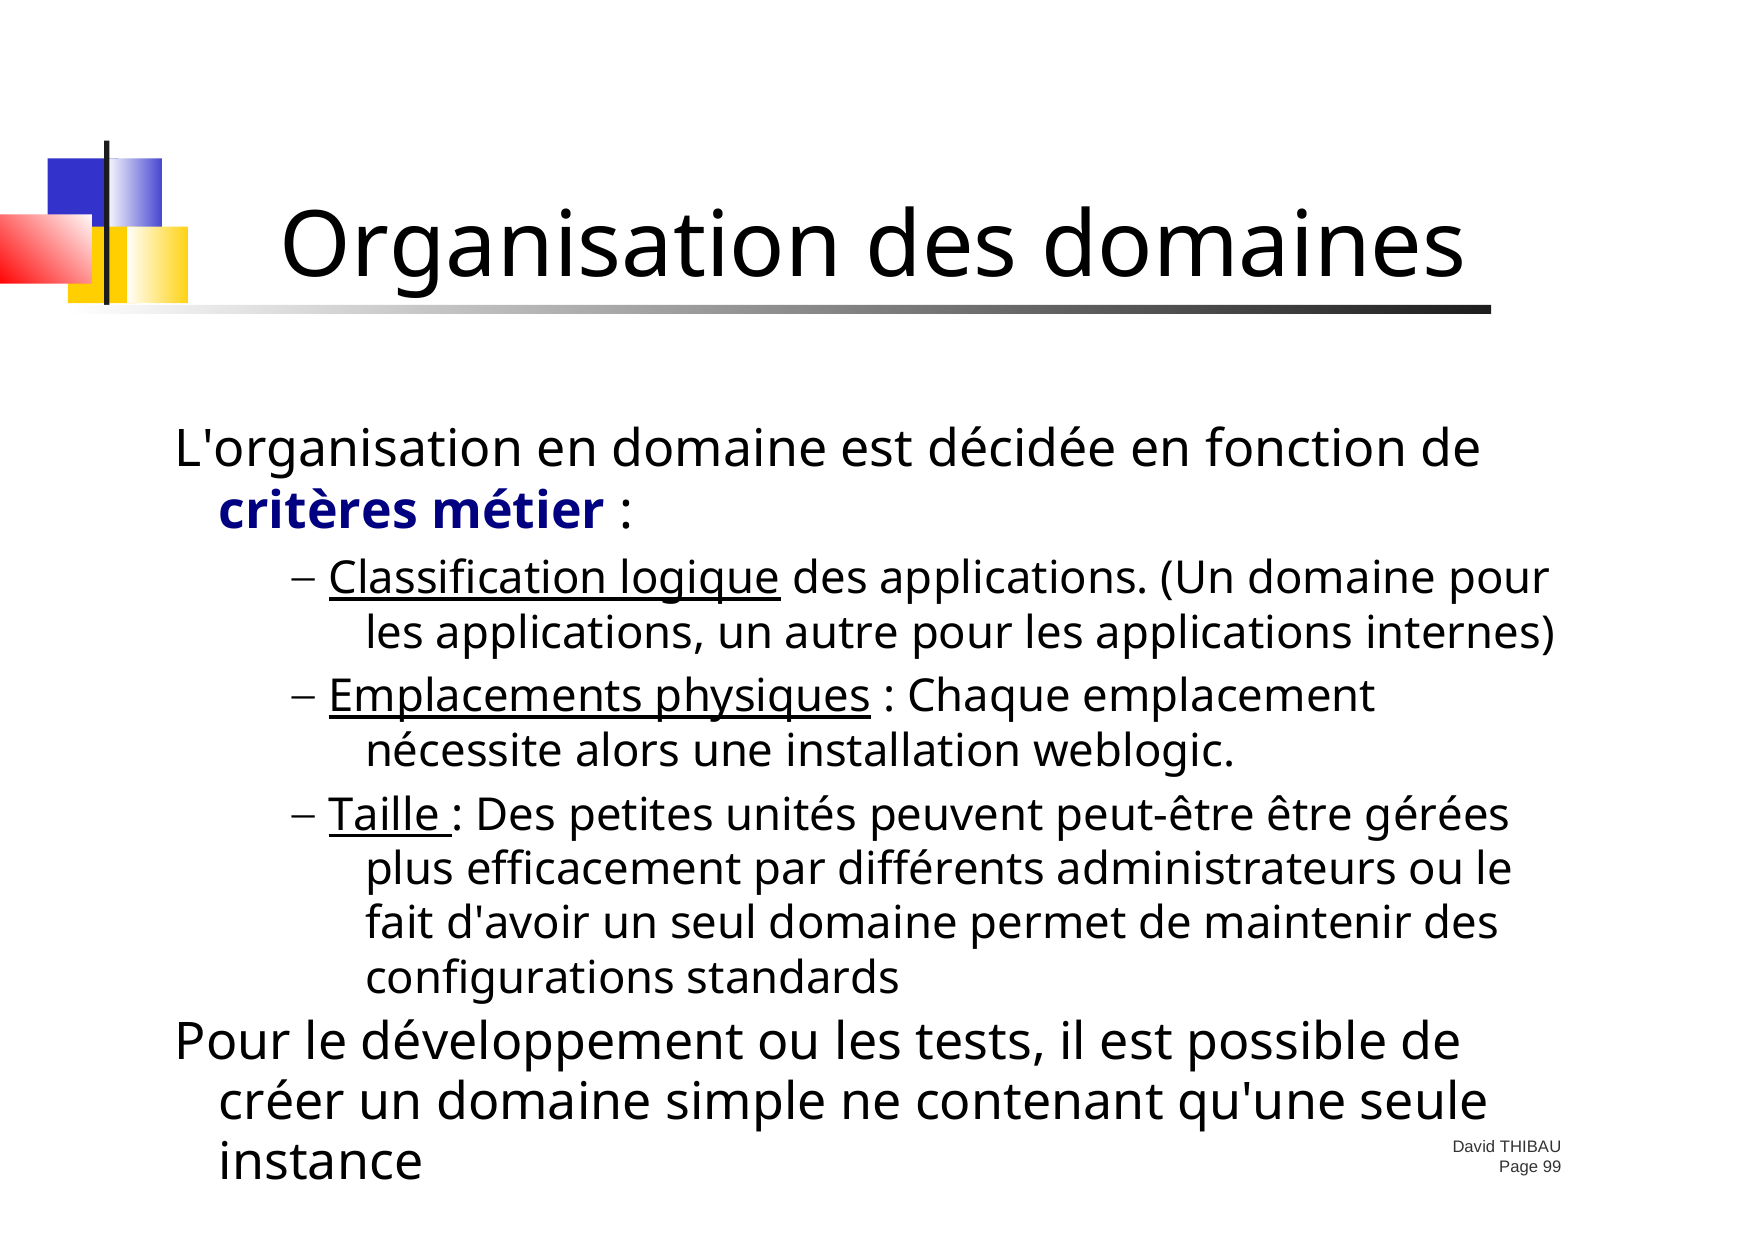

# Organisation des domaines
L'organisation en domaine est décidée en fonction de critères métier :
Classification logique des applications. (Un domaine pour les applications, un autre pour les applications internes)
Emplacements physiques : Chaque emplacement nécessite alors une installation weblogic.
Taille : Des petites unités peuvent peut-être être gérées plus efficacement par différents administrateurs ou le fait d'avoir un seul domaine permet de maintenir des configurations standards
Pour le développement ou les tests, il est possible de créer un domaine simple ne contenant qu'une seule instance